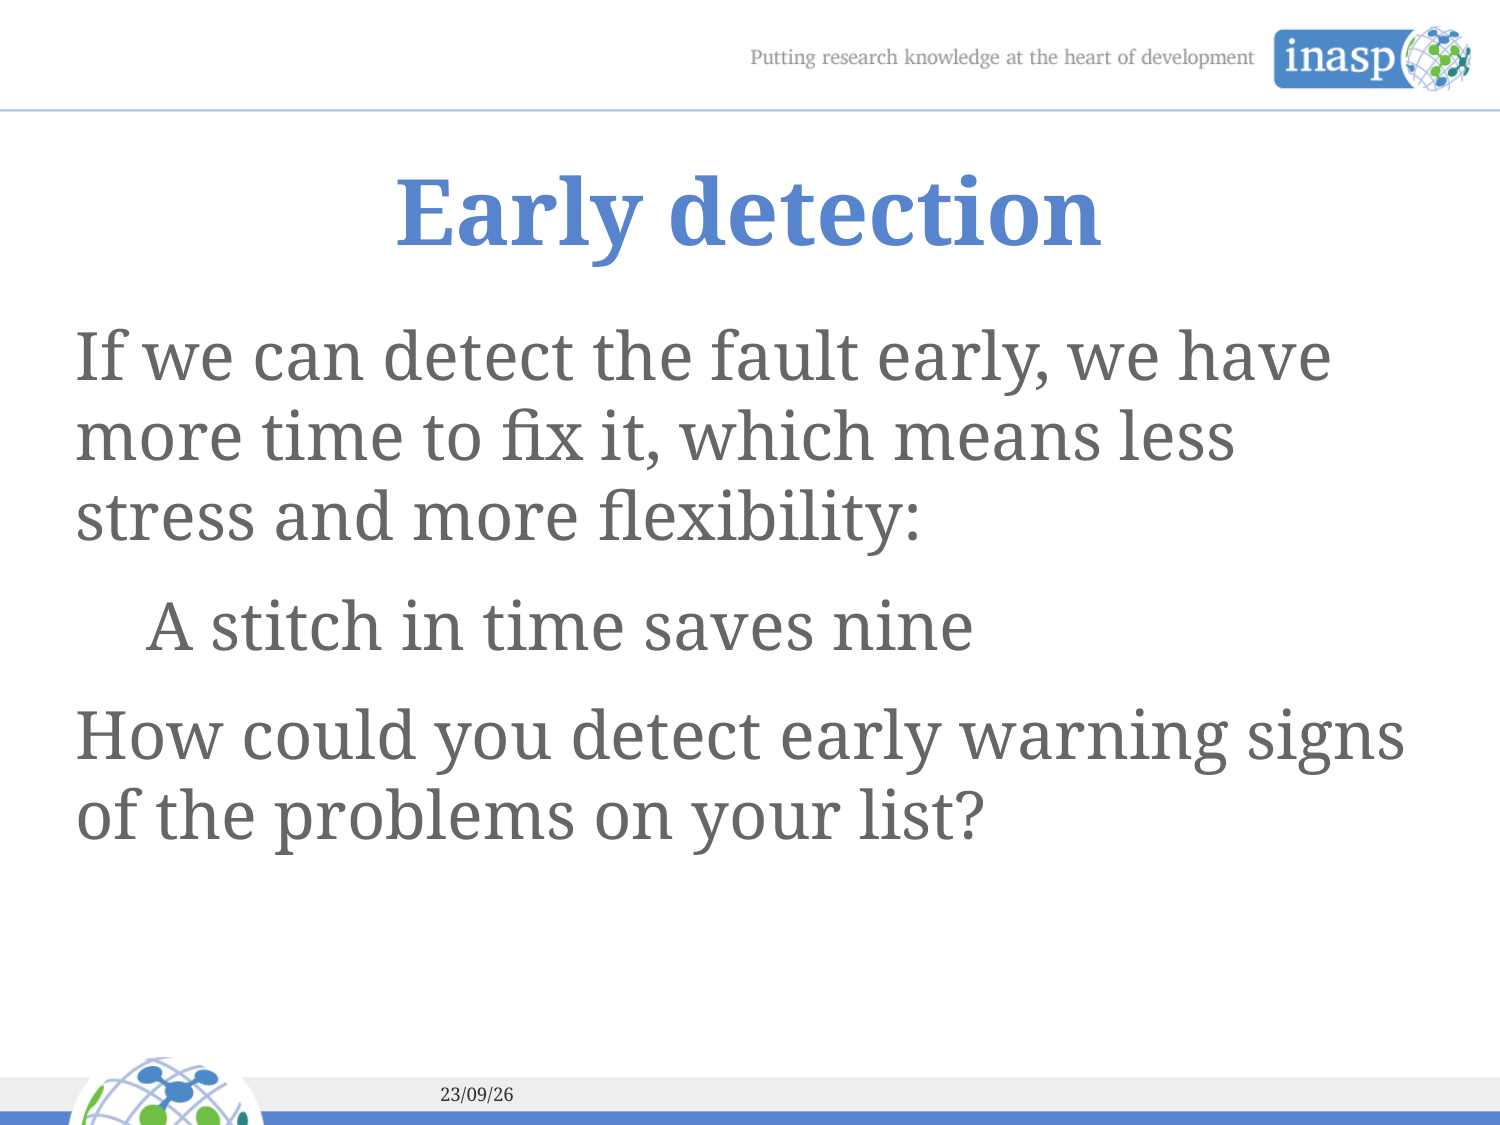

# Early detection
If we can detect the fault early, we have more time to fix it, which means less stress and more flexibility:
A stitch in time saves nine
How could you detect early warning signs of the problems on your list?